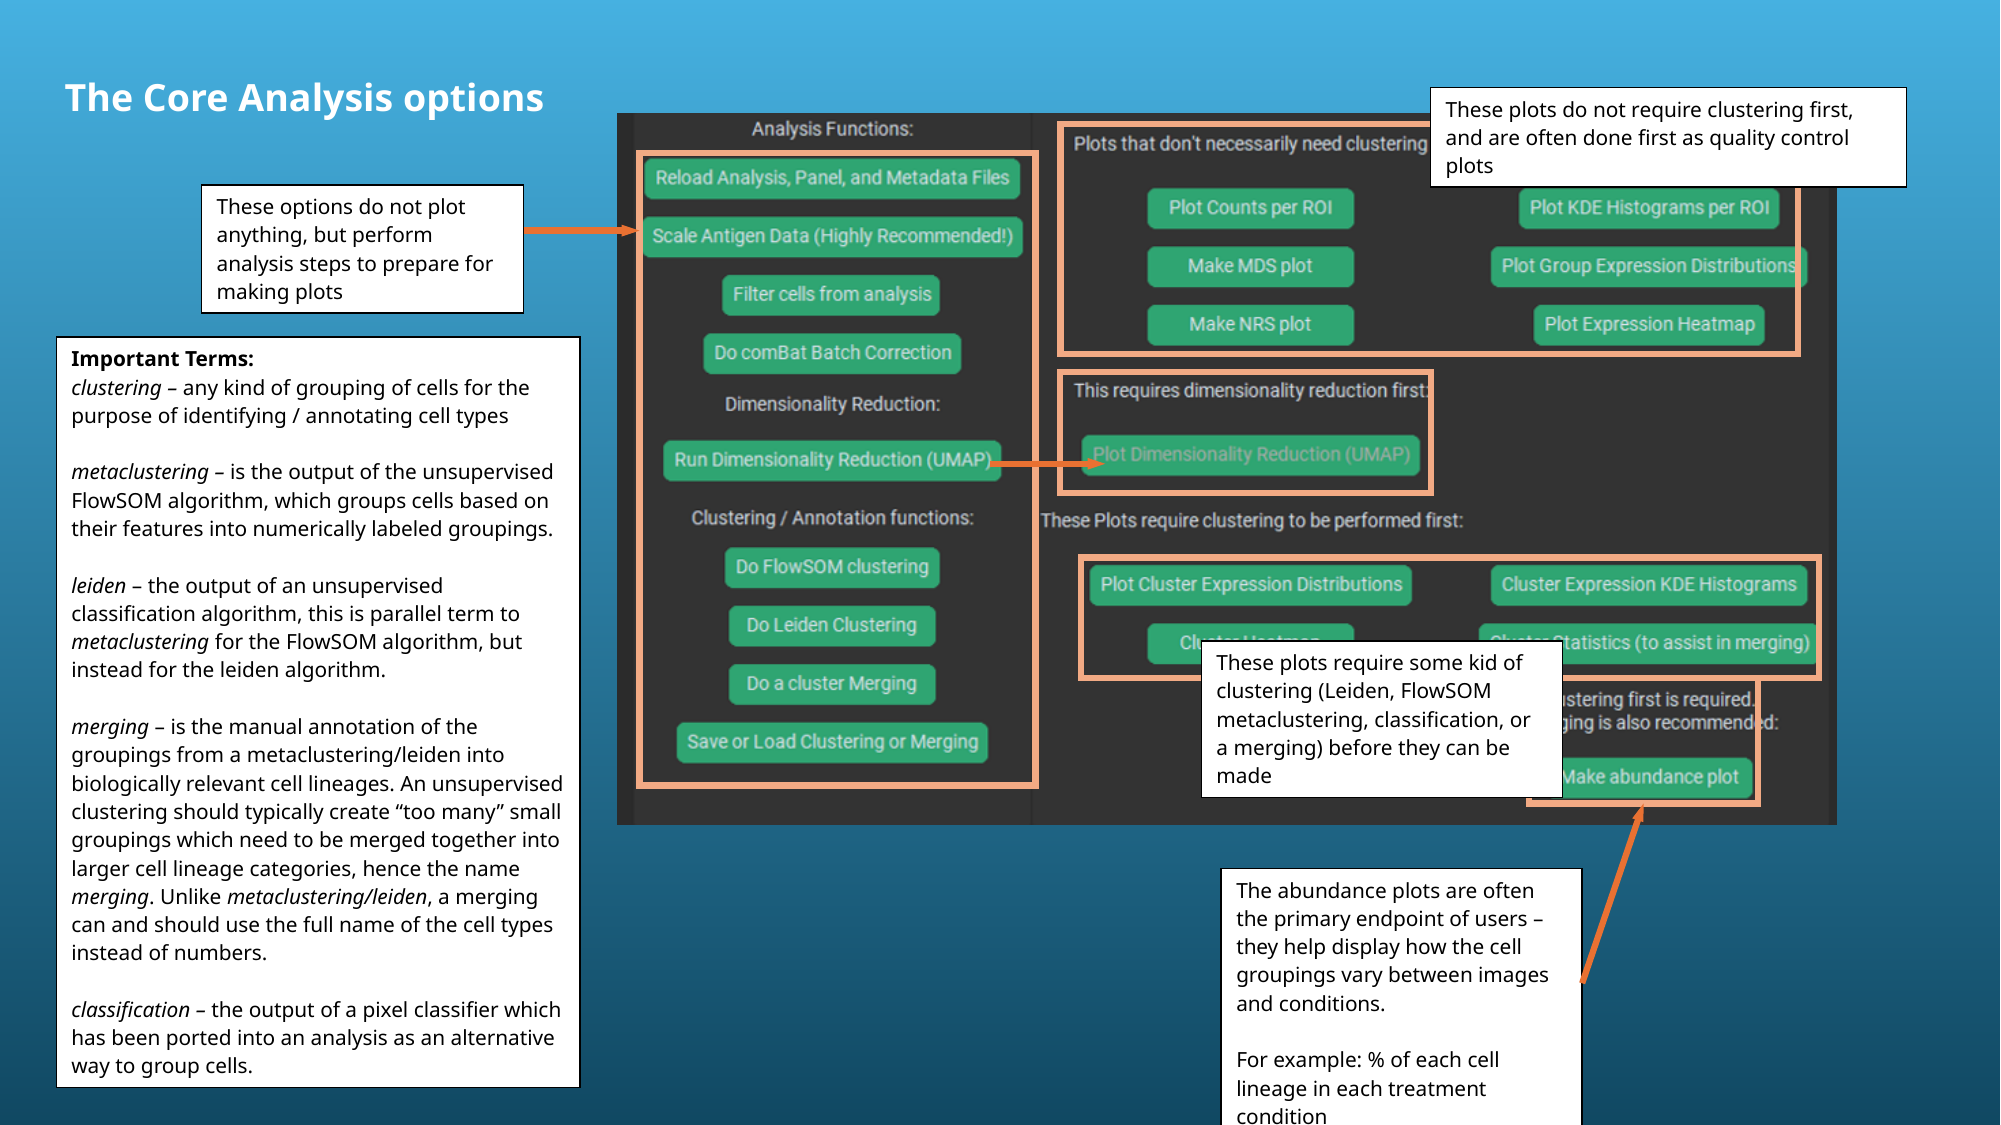

The Core Analysis options
These plots do not require clustering first, and are often done first as quality control plots
These options do not plot anything, but perform analysis steps to prepare for making plots
Important Terms:
clustering – any kind of grouping of cells for the purpose of identifying / annotating cell types
metaclustering – is the output of the unsupervised FlowSOM algorithm, which groups cells based on their features into numerically labeled groupings.
leiden – the output of an unsupervised classification algorithm, this is parallel term to metaclustering for the FlowSOM algorithm, but instead for the leiden algorithm.
merging – is the manual annotation of the groupings from a metaclustering/leiden into biologically relevant cell lineages. An unsupervised clustering should typically create “too many” small groupings which need to be merged together into larger cell lineage categories, hence the name merging. Unlike metaclustering/leiden, a merging can and should use the full name of the cell types instead of numbers.
classification – the output of a pixel classifier which has been ported into an analysis as an alternative way to group cells.
These plots require some kid of clustering (Leiden, FlowSOM metaclustering, classification, or a merging) before they can be made
The abundance plots are often the primary endpoint of users – they help display how the cell groupings vary between images and conditions.
For example: % of each cell lineage in each treatment condition